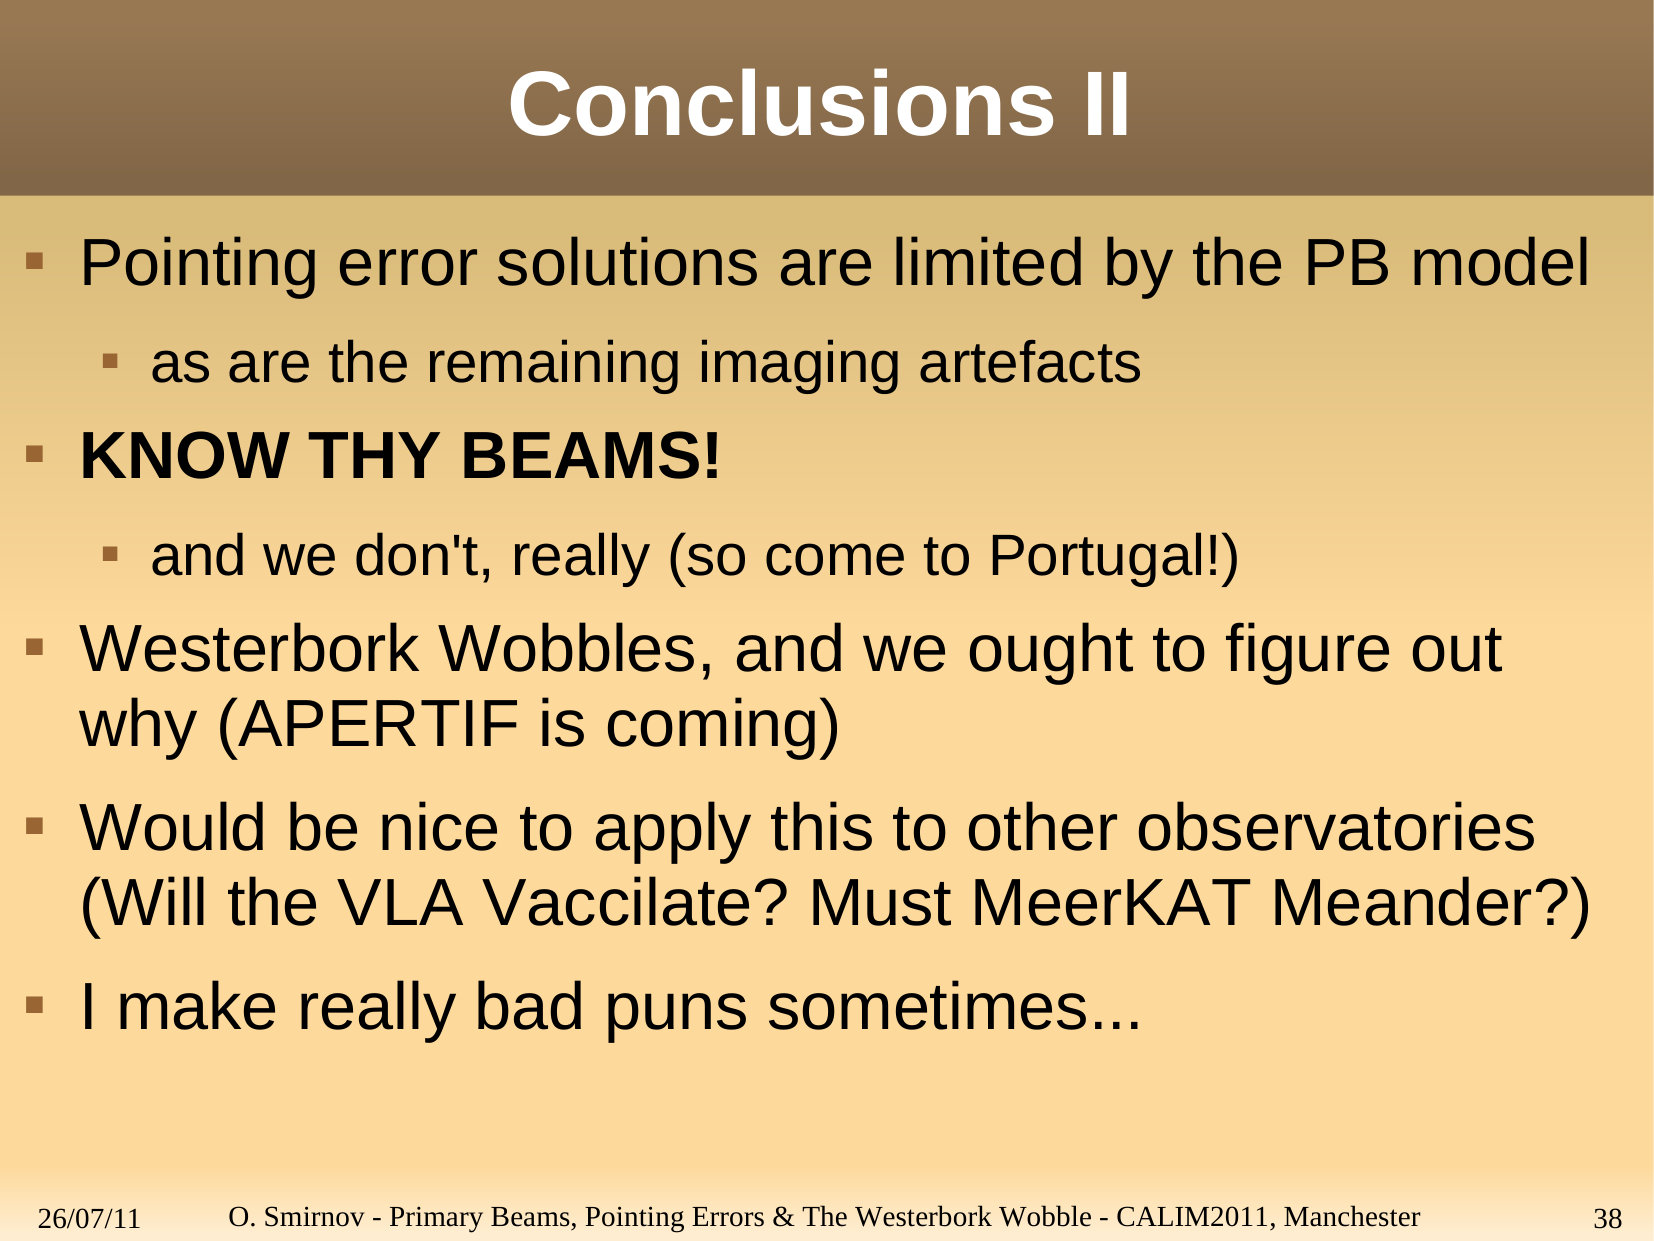

# Conclusions II
Pointing error solutions are limited by the PB model
as are the remaining imaging artefacts
KNOW THY BEAMS!
and we don't, really (so come to Portugal!)
Westerbork Wobbles, and we ought to figure out why (APERTIF is coming)
Would be nice to apply this to other observatories
(Will the VLA Vaccilate? Must MeerKAT Meander?)
I make really bad puns sometimes...
O. Smirnov - Primary Beams, Pointing Errors & The Westerbork Wobble - CALIM2011, Manchester
26/07/11
38